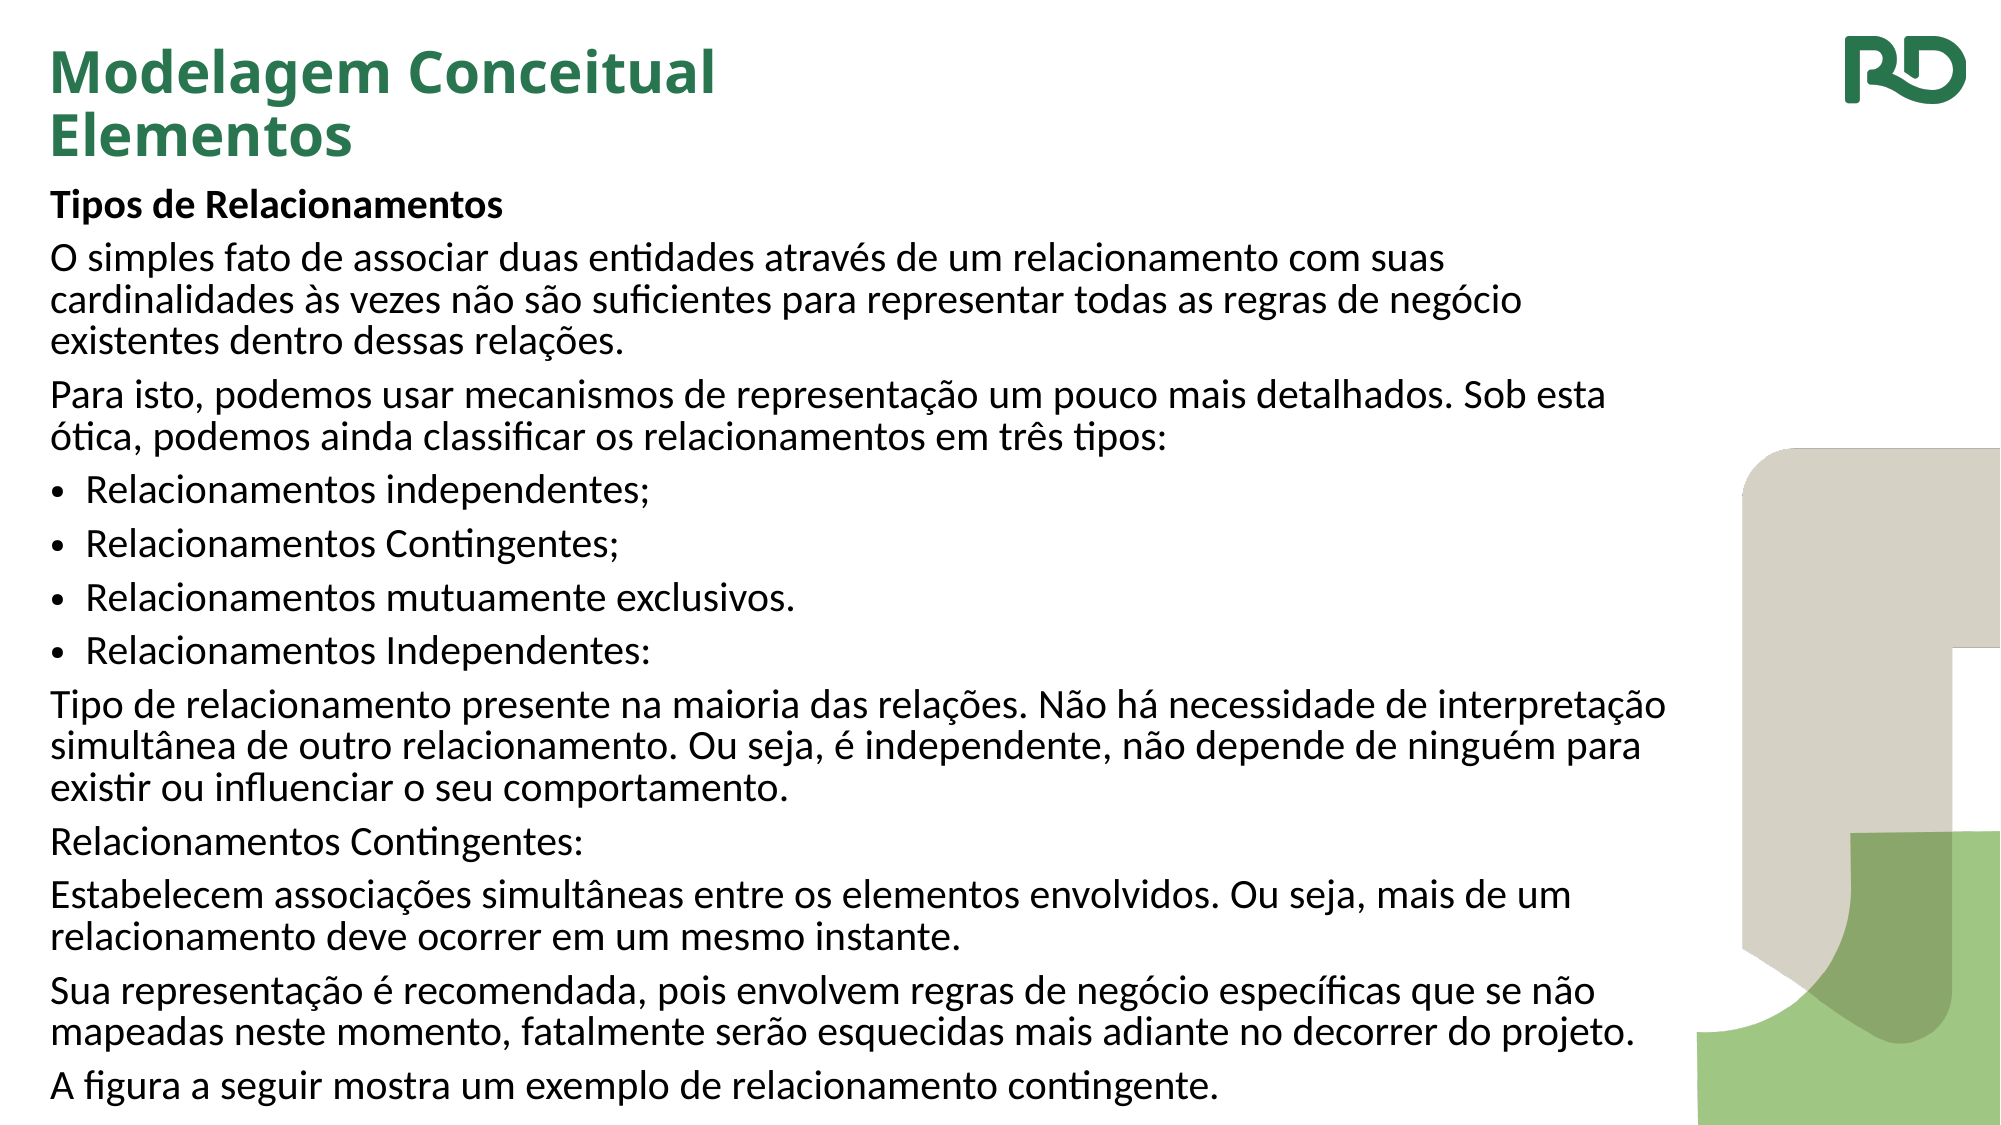

Modelagem Conceitual
Elementos
Tipos de Relacionamentos
O simples fato de associar duas entidades através de um relacionamento com suas cardinalidades às vezes não são suficientes para representar todas as regras de negócio existentes dentro dessas relações.
Para isto, podemos usar mecanismos de representação um pouco mais detalhados. Sob esta ótica, podemos ainda classificar os relacionamentos em três tipos:
Relacionamentos independentes;
Relacionamentos Contingentes;
Relacionamentos mutuamente exclusivos.
Relacionamentos Independentes:
Tipo de relacionamento presente na maioria das relações. Não há necessidade de interpretação simultânea de outro relacionamento. Ou seja, é independente, não depende de ninguém para existir ou influenciar o seu comportamento.
Relacionamentos Contingentes:
Estabelecem associações simultâneas entre os elementos envolvidos. Ou seja, mais de um relacionamento deve ocorrer em um mesmo instante.
Sua representação é recomendada, pois envolvem regras de negócio específicas que se não mapeadas neste momento, fatalmente serão esquecidas mais adiante no decorrer do projeto.
A figura a seguir mostra um exemplo de relacionamento contingente.